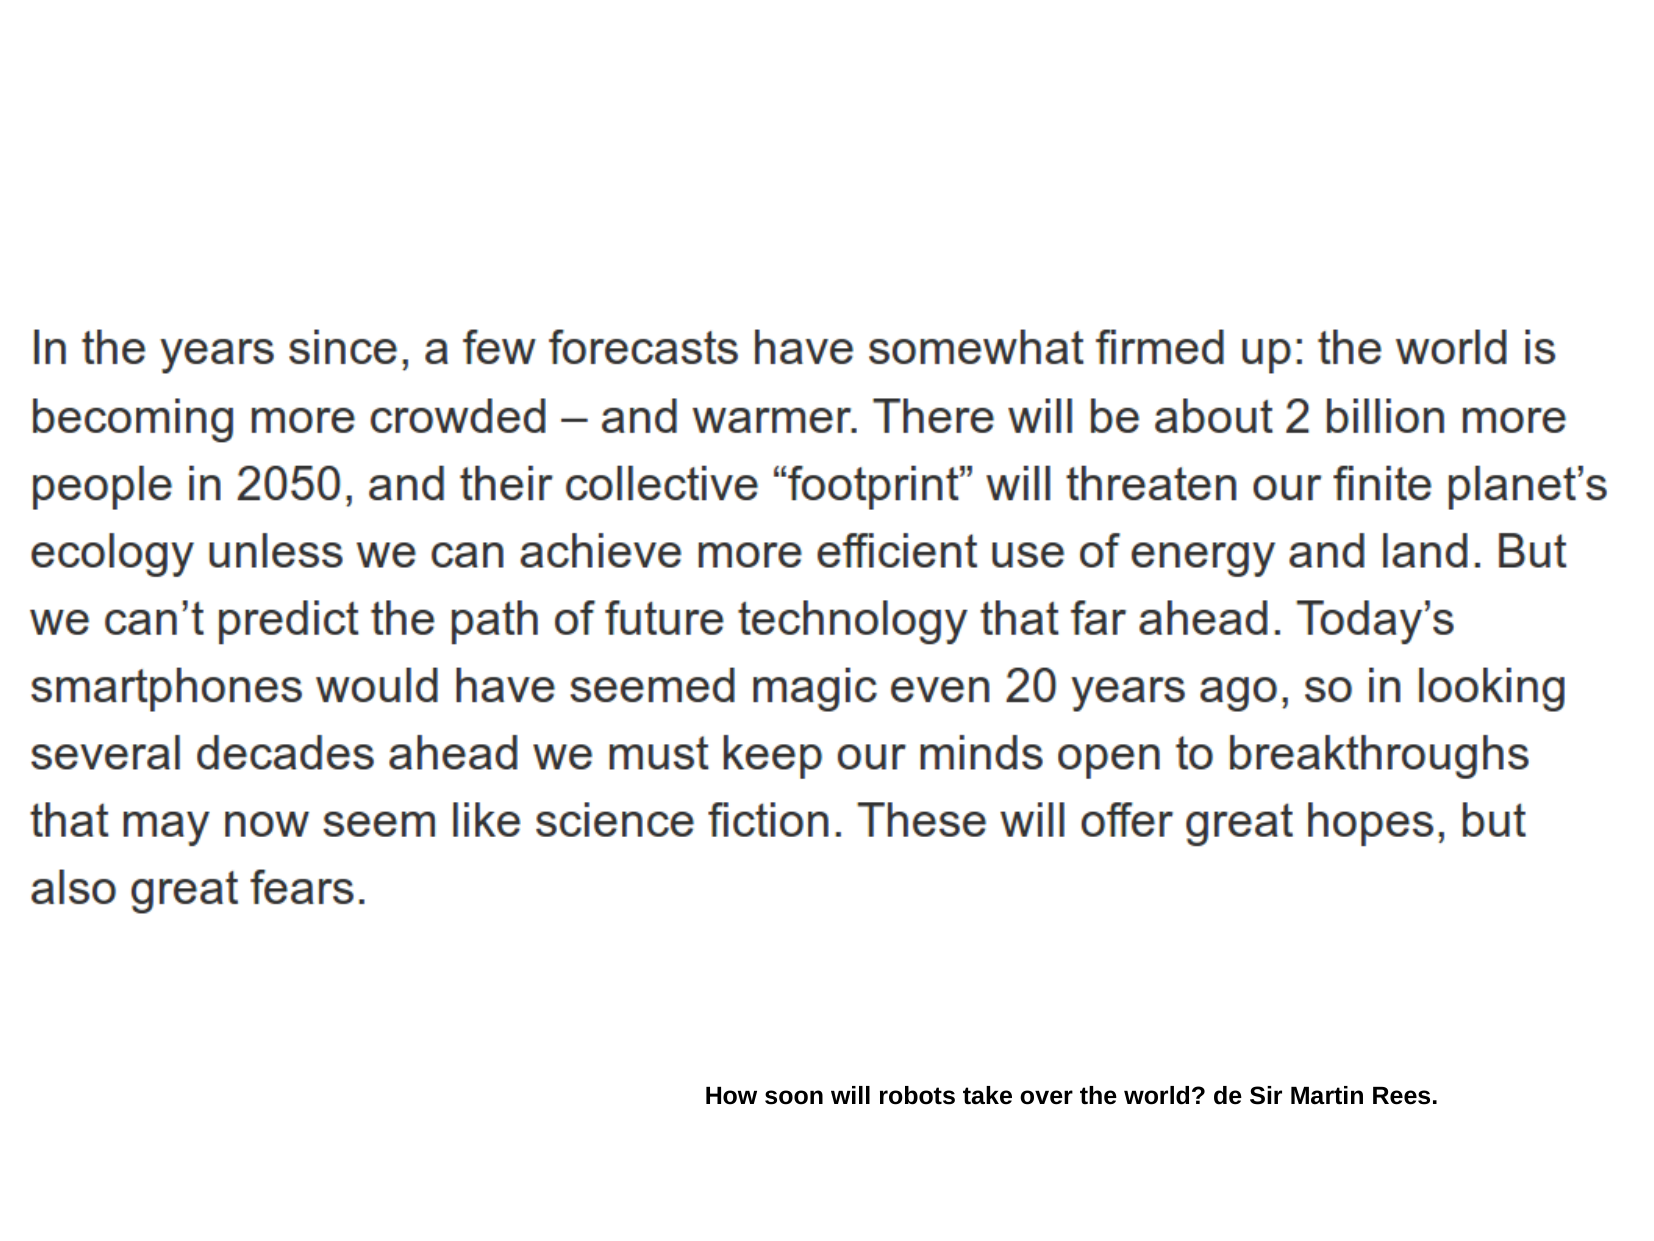

How soon will robots take over the world? de Sir Martin Rees.